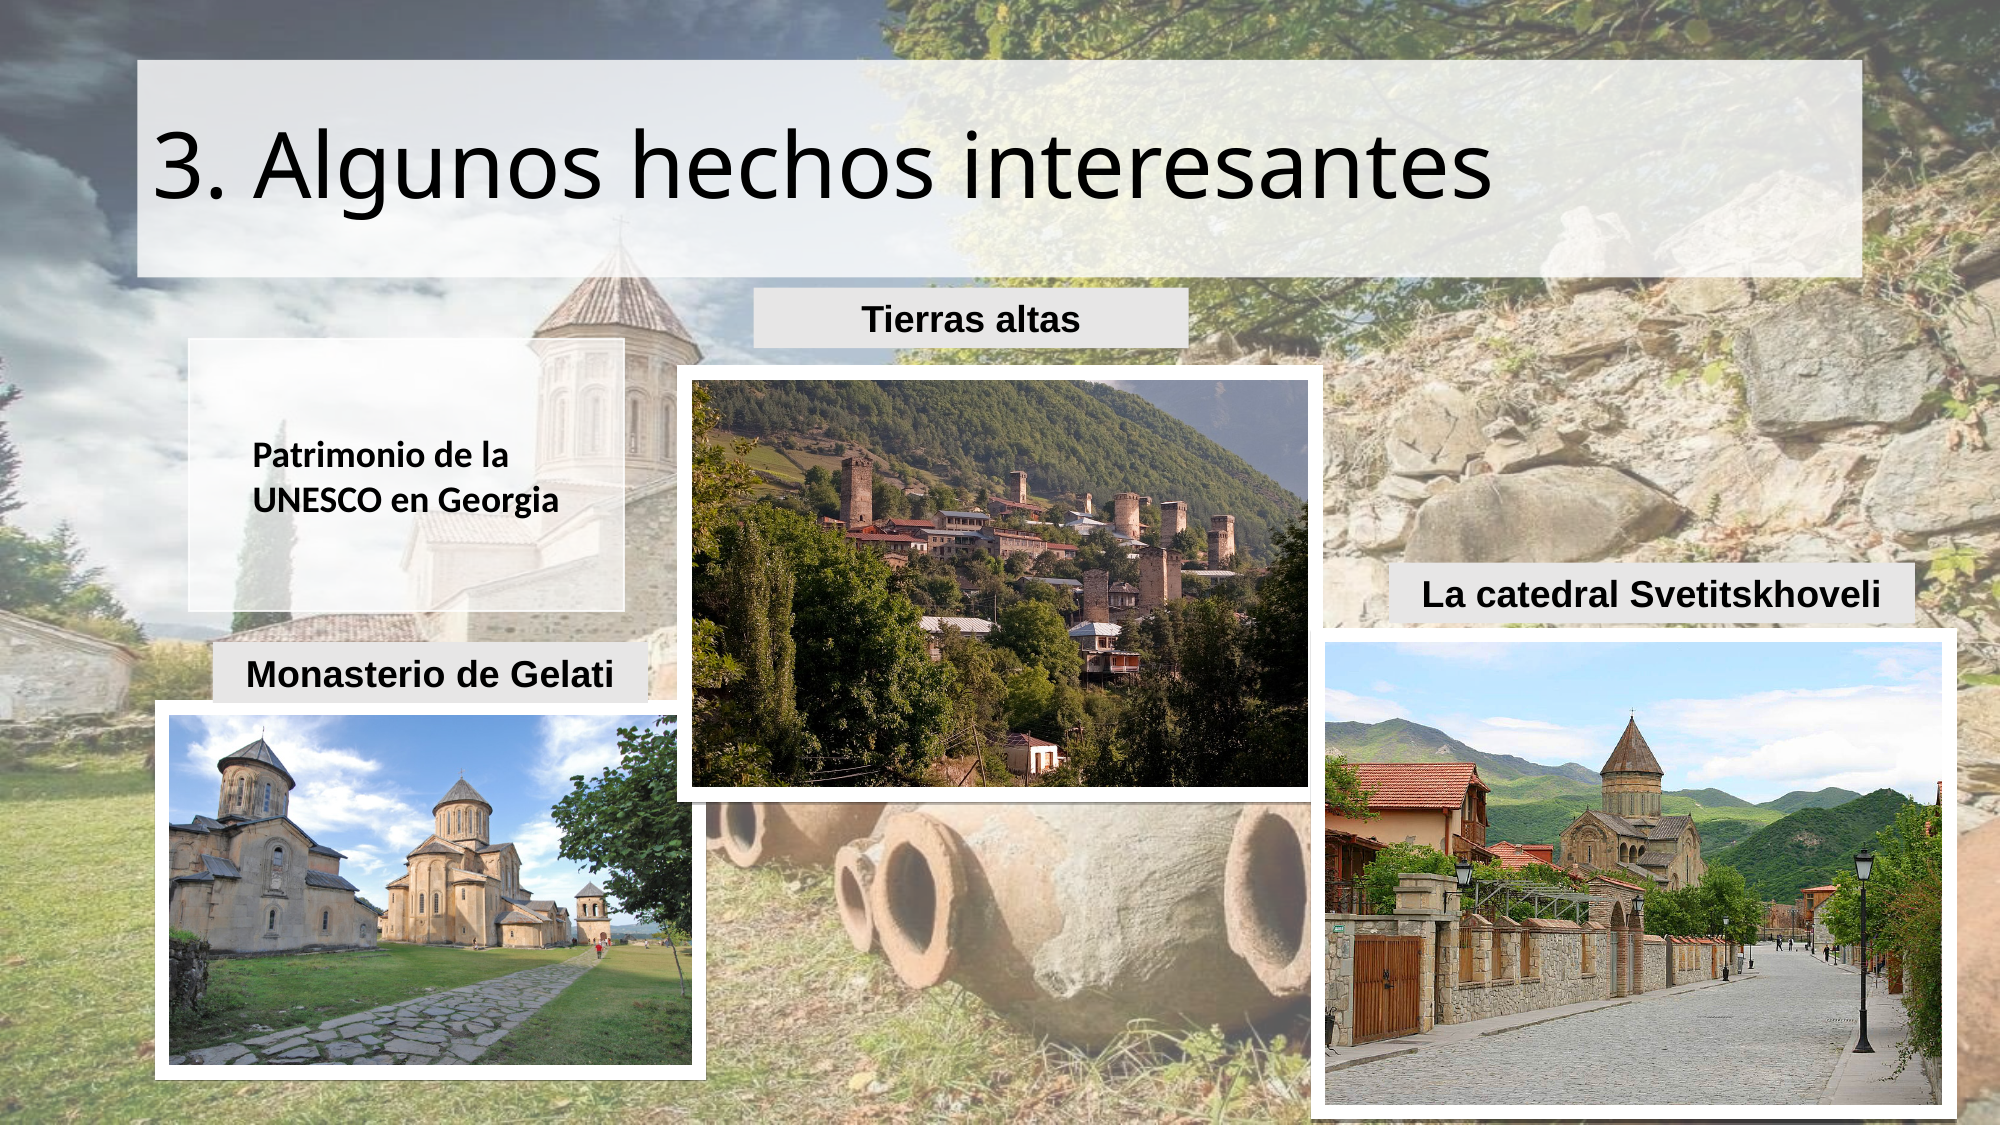

# 3. Algunos hechos interesantes
Tierras altas
Patrimonio de la
UNESCO en Georgia
La catedral Svetitskhoveli
Monasterio de Gelati